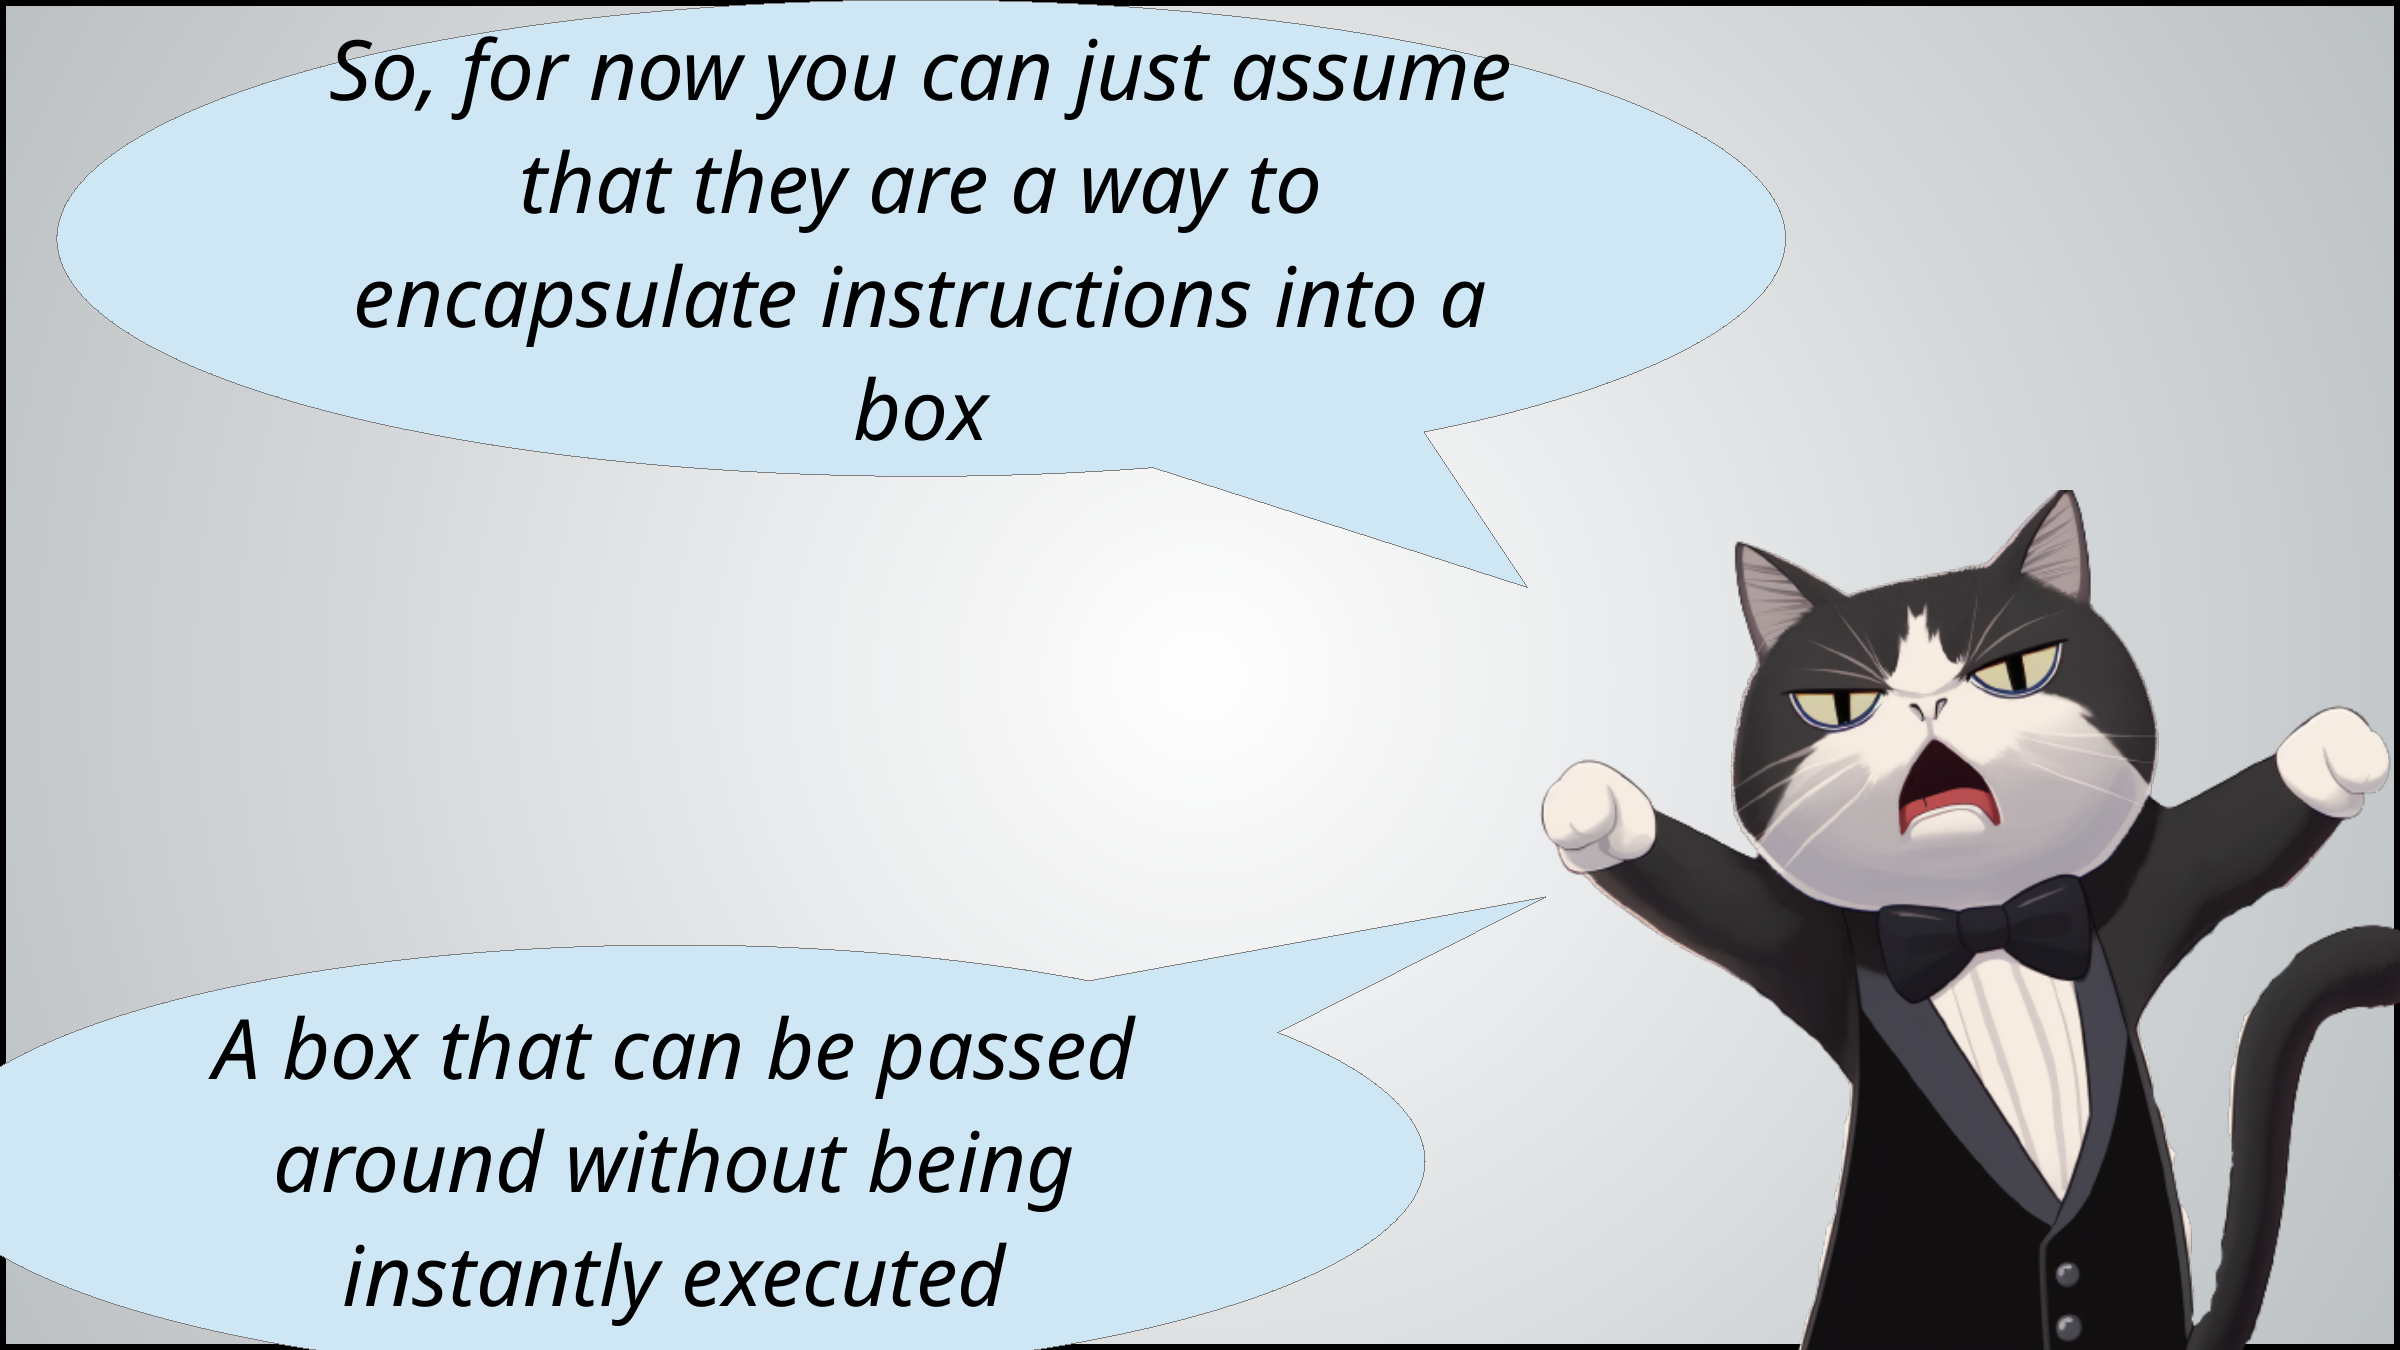

So, for now you can just assume that they are a way to encapsulate instructions into a box
A box that can be passed around without being instantly executed